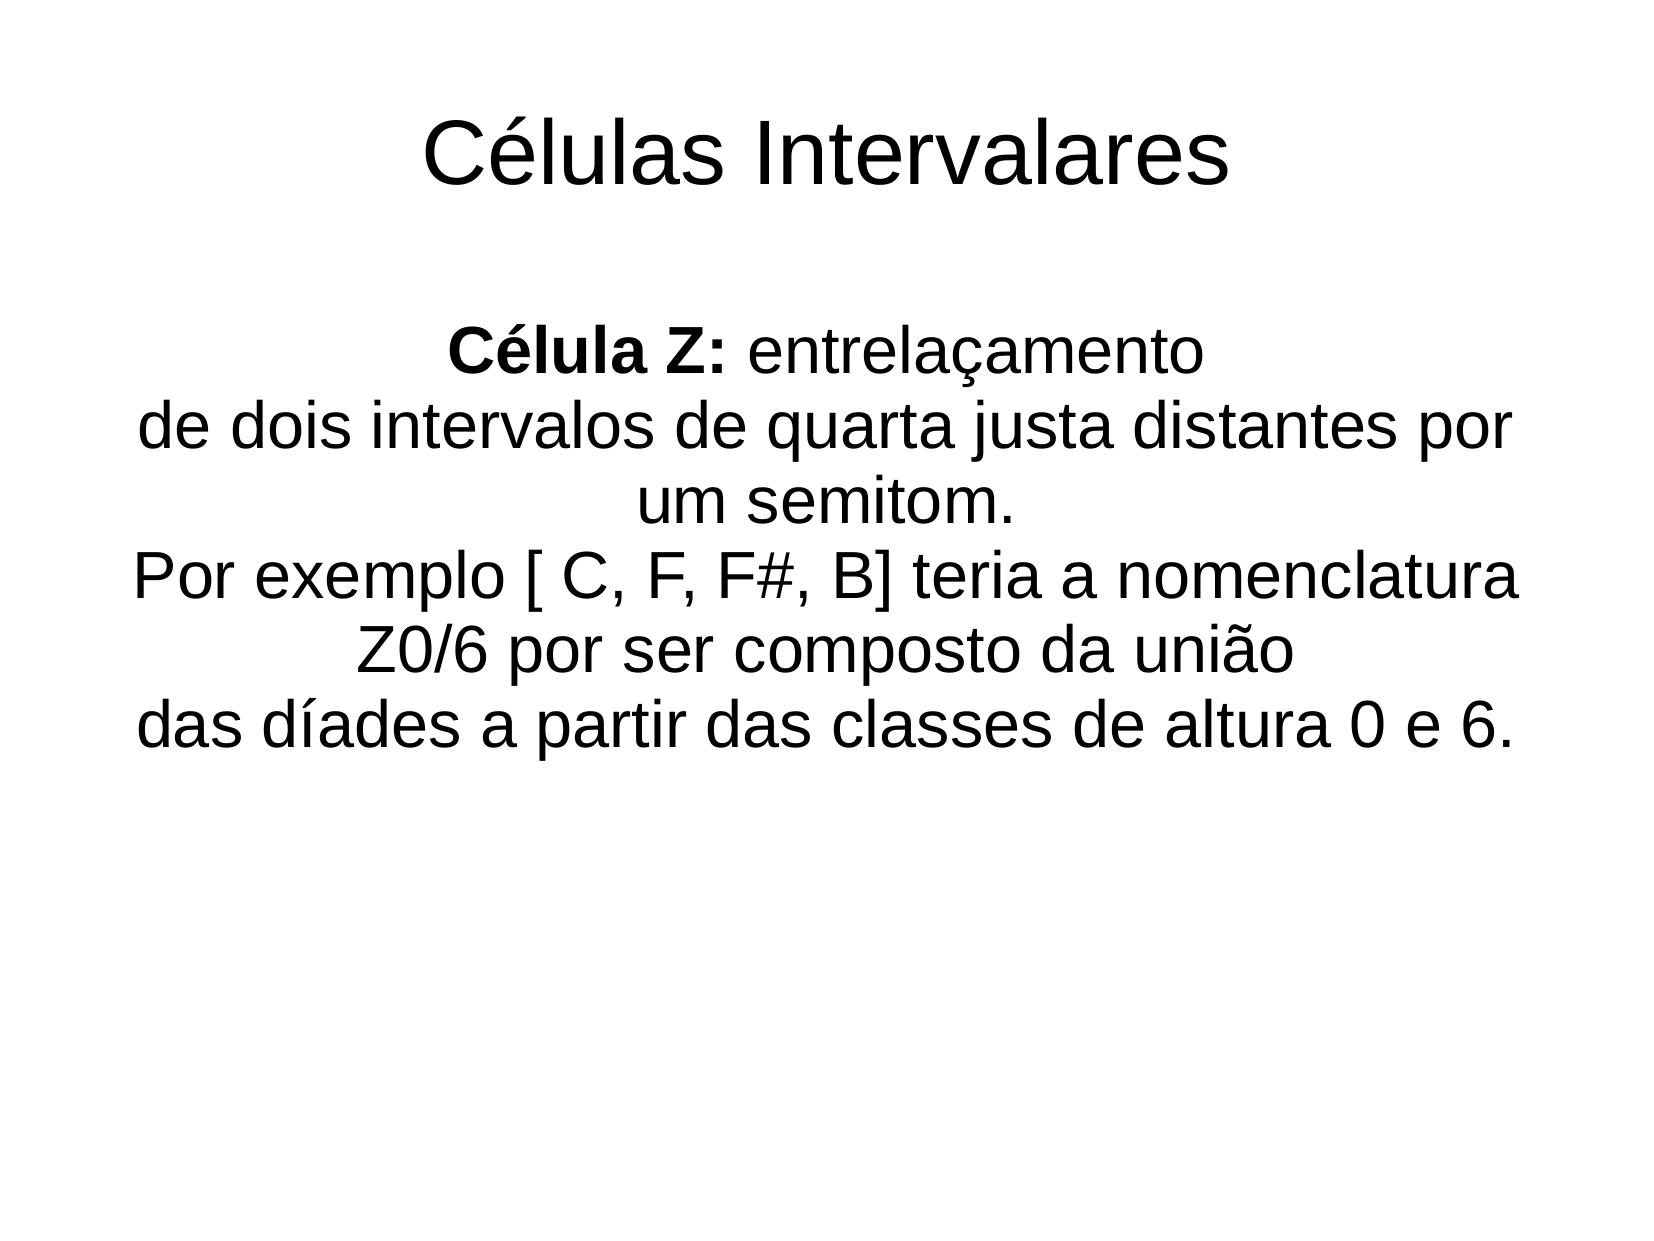

# Células Intervalares
Célula Z: entrelaçamento
de dois intervalos de quarta justa distantes por um semitom.
Por exemplo [ C, F, F#, B] teria a nomenclatura Z0/6 por ser composto da união
das díades a partir das classes de altura 0 e 6.